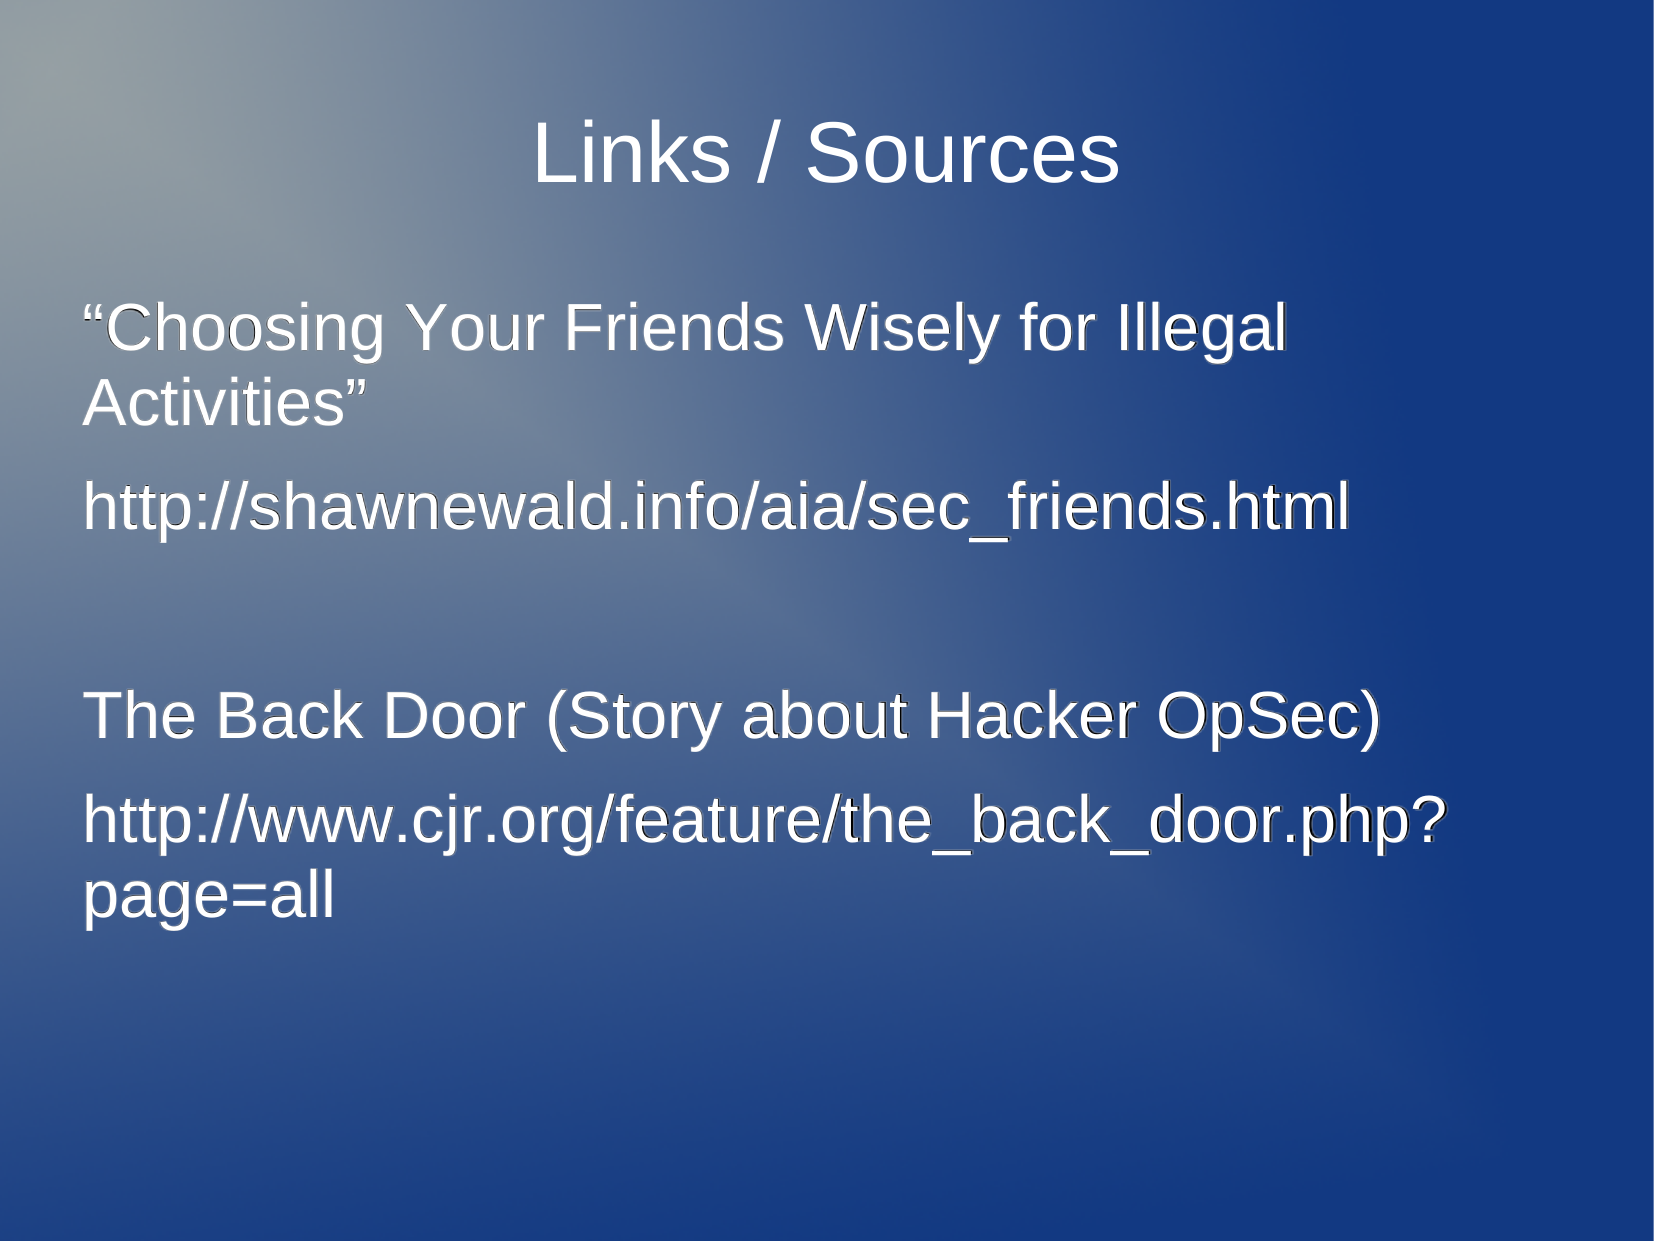

# Links / Sources
“Choosing Your Friends Wisely for Illegal Activities”
http://shawnewald.info/aia/sec_friends.html
The Back Door (Story about Hacker OpSec)
http://www.cjr.org/feature/the_back_door.php?page=all